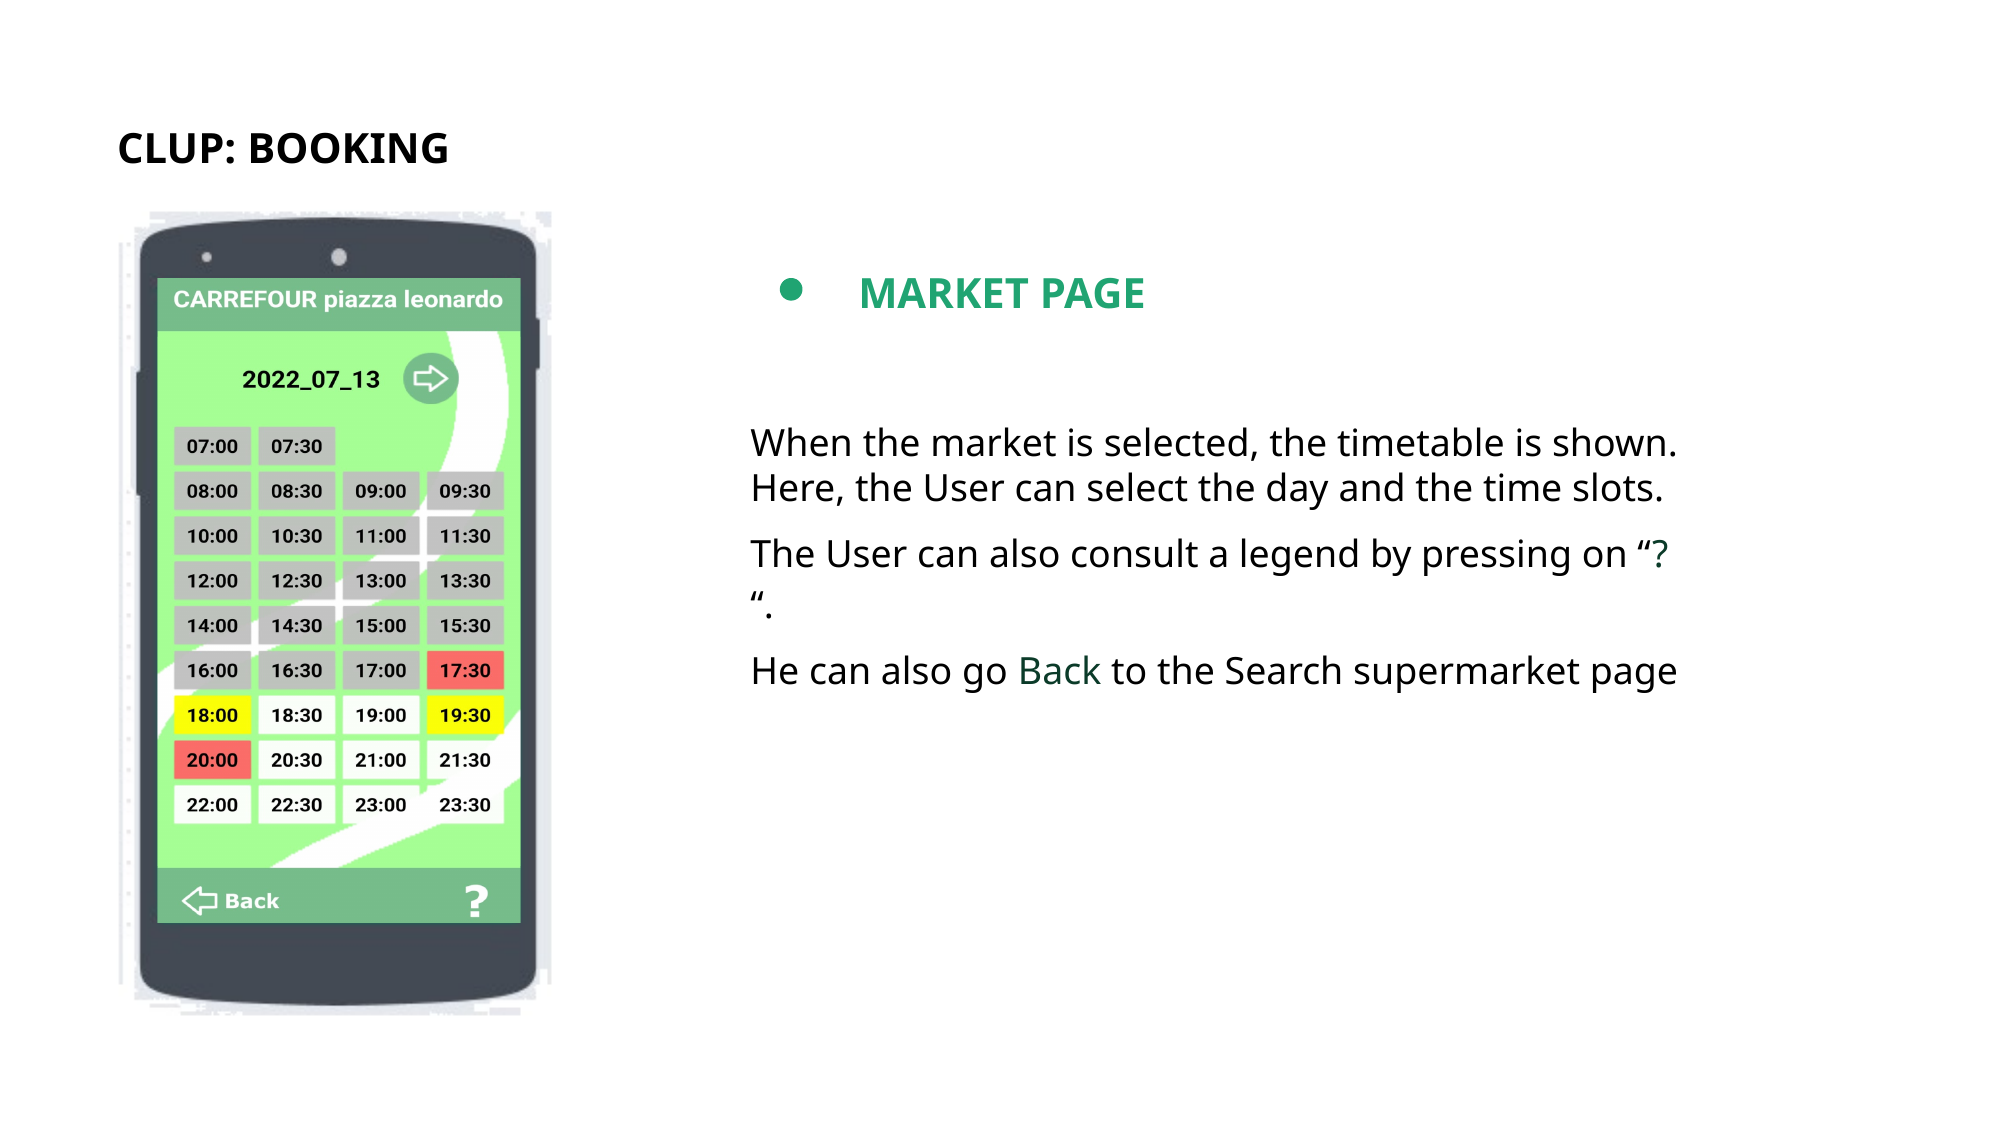

# CLUP: BOOKING
MARKET PAGE
When the market is selected, the timetable is shown.
Here, the User can select the day and the time slots.
The User can also consult a legend by pressing on “?“.
He can also go Back to the Search supermarket page